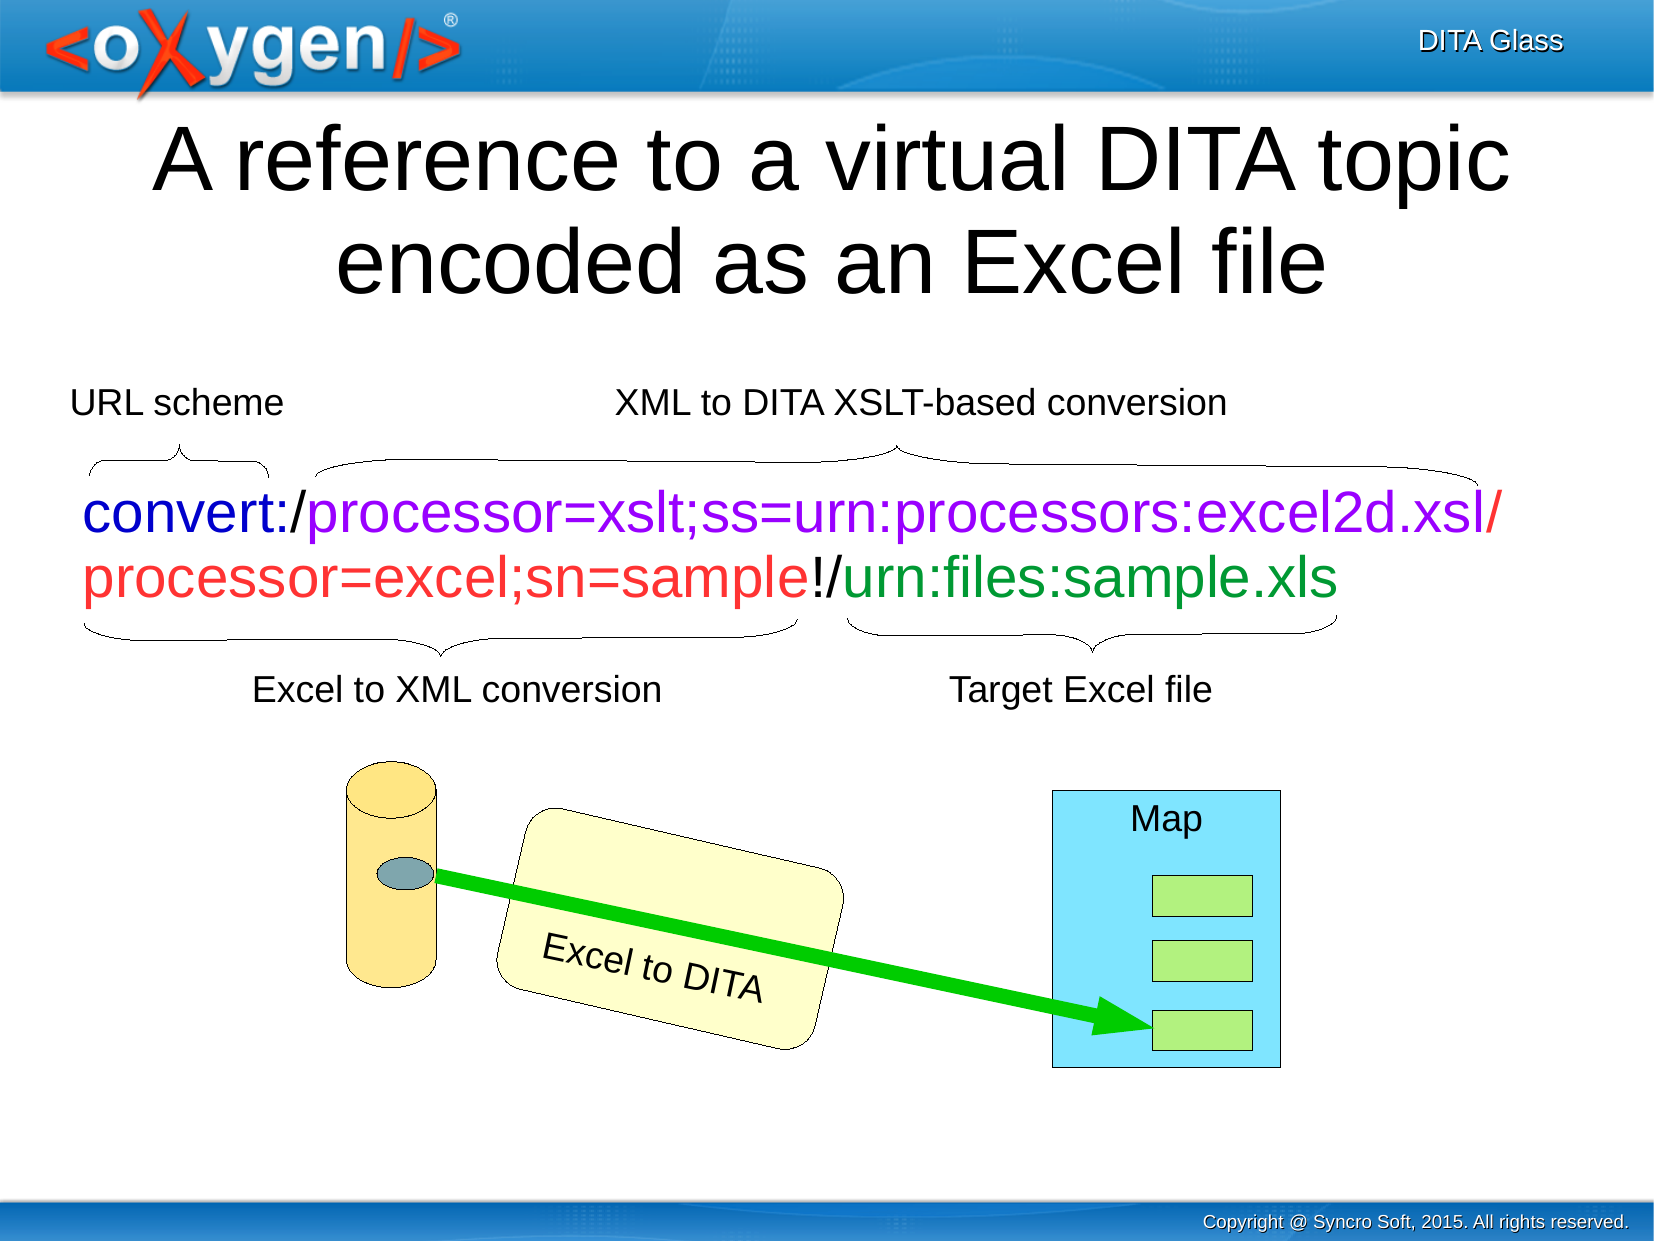

# A reference to a virtual DITA topic encoded as an Excel file
convert:/processor=xslt;ss=urn:processors:excel2d.xsl/ processor=excel;sn=sample!/urn:files:sample.xls
URL scheme
XML to DITA XSLT-based conversion
Excel to XML conversion
Target Excel file
Map
Excel to DITA